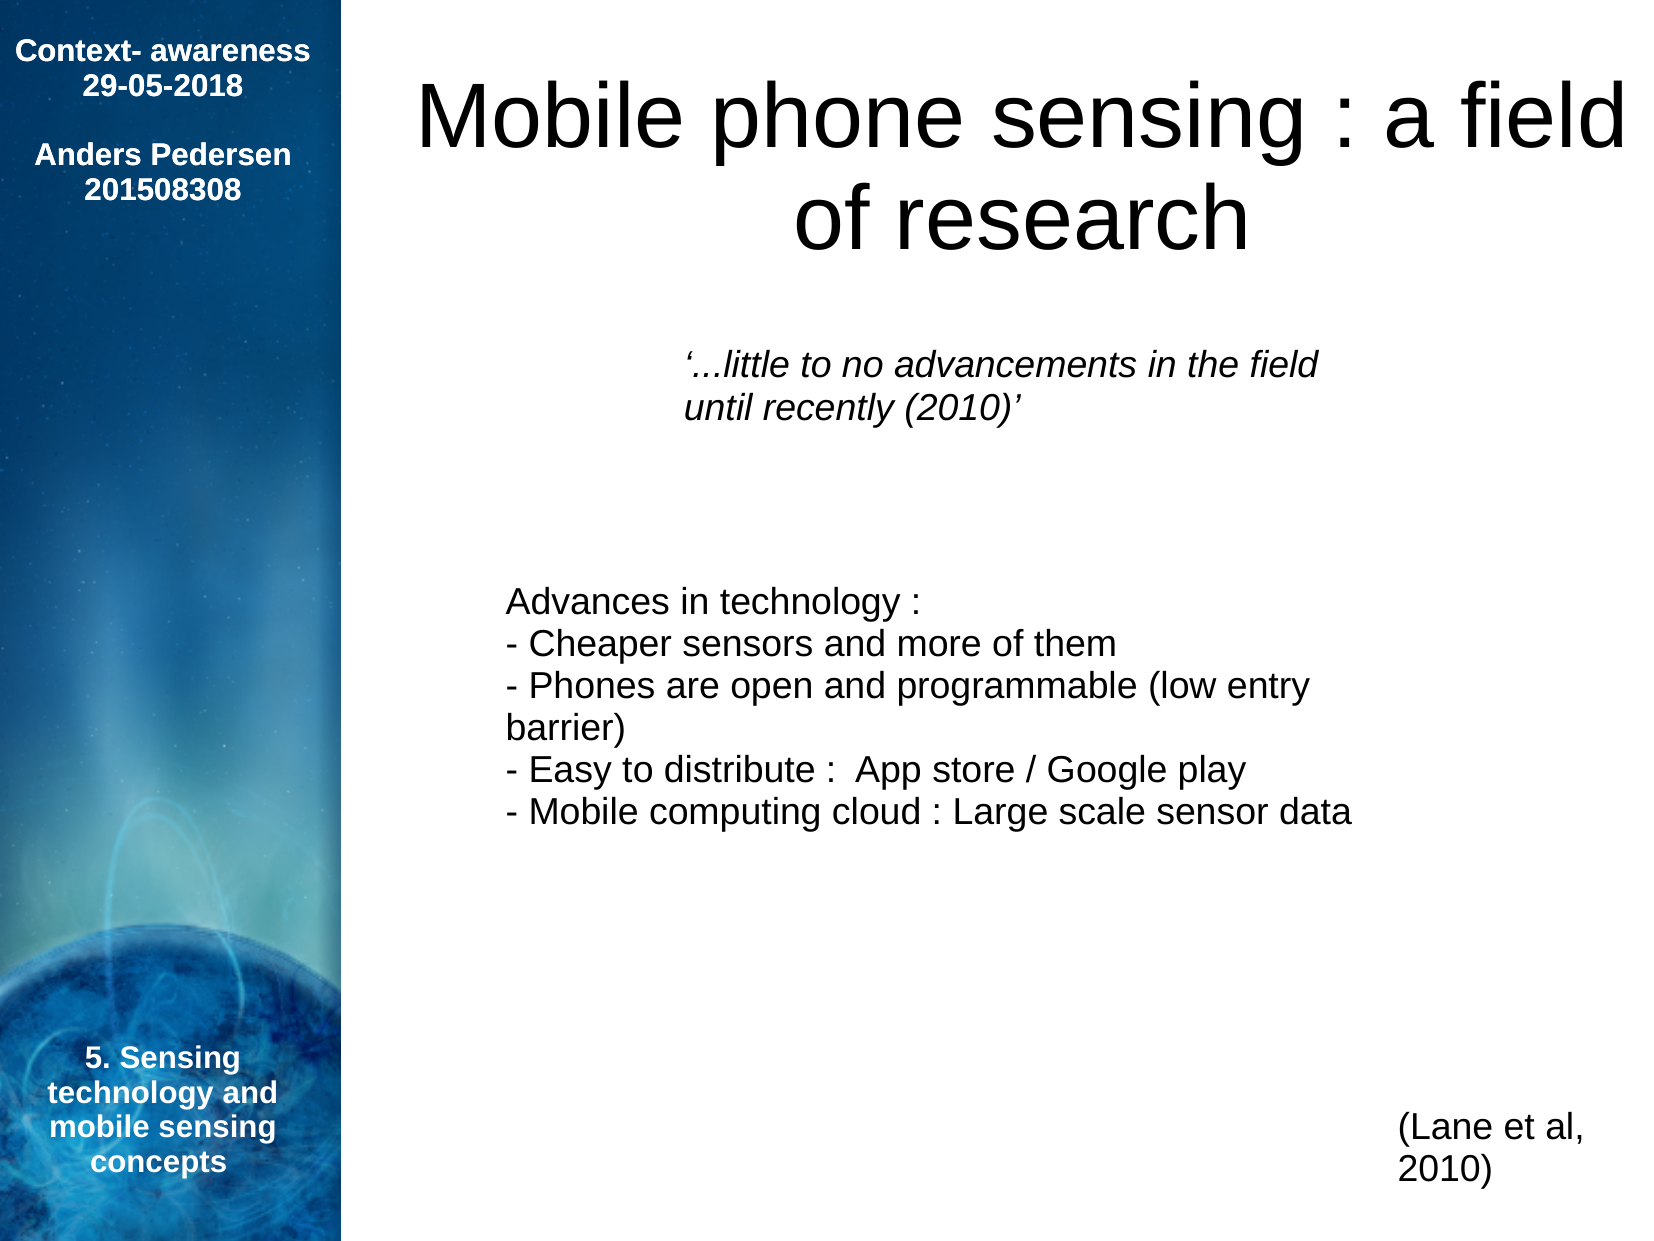

Context- awareness
29-05-2018
Anders Pedersen
201508308
Context- awareness
29-05-2018
Anders Pedersen
201508308
5. Sensing technology and mobile sensing concepts
# Agenda
Mobile phone sensing : a field of research
‘...little to no advancements in the field until recently (2010)’
Advances in technology :
- Cheaper sensors and more of them
- Phones are open and programmable (low entry barrier)
- Easy to distribute : App store / Google play
- Mobile computing cloud : Large scale sensor data
(Lane et al, 2010)